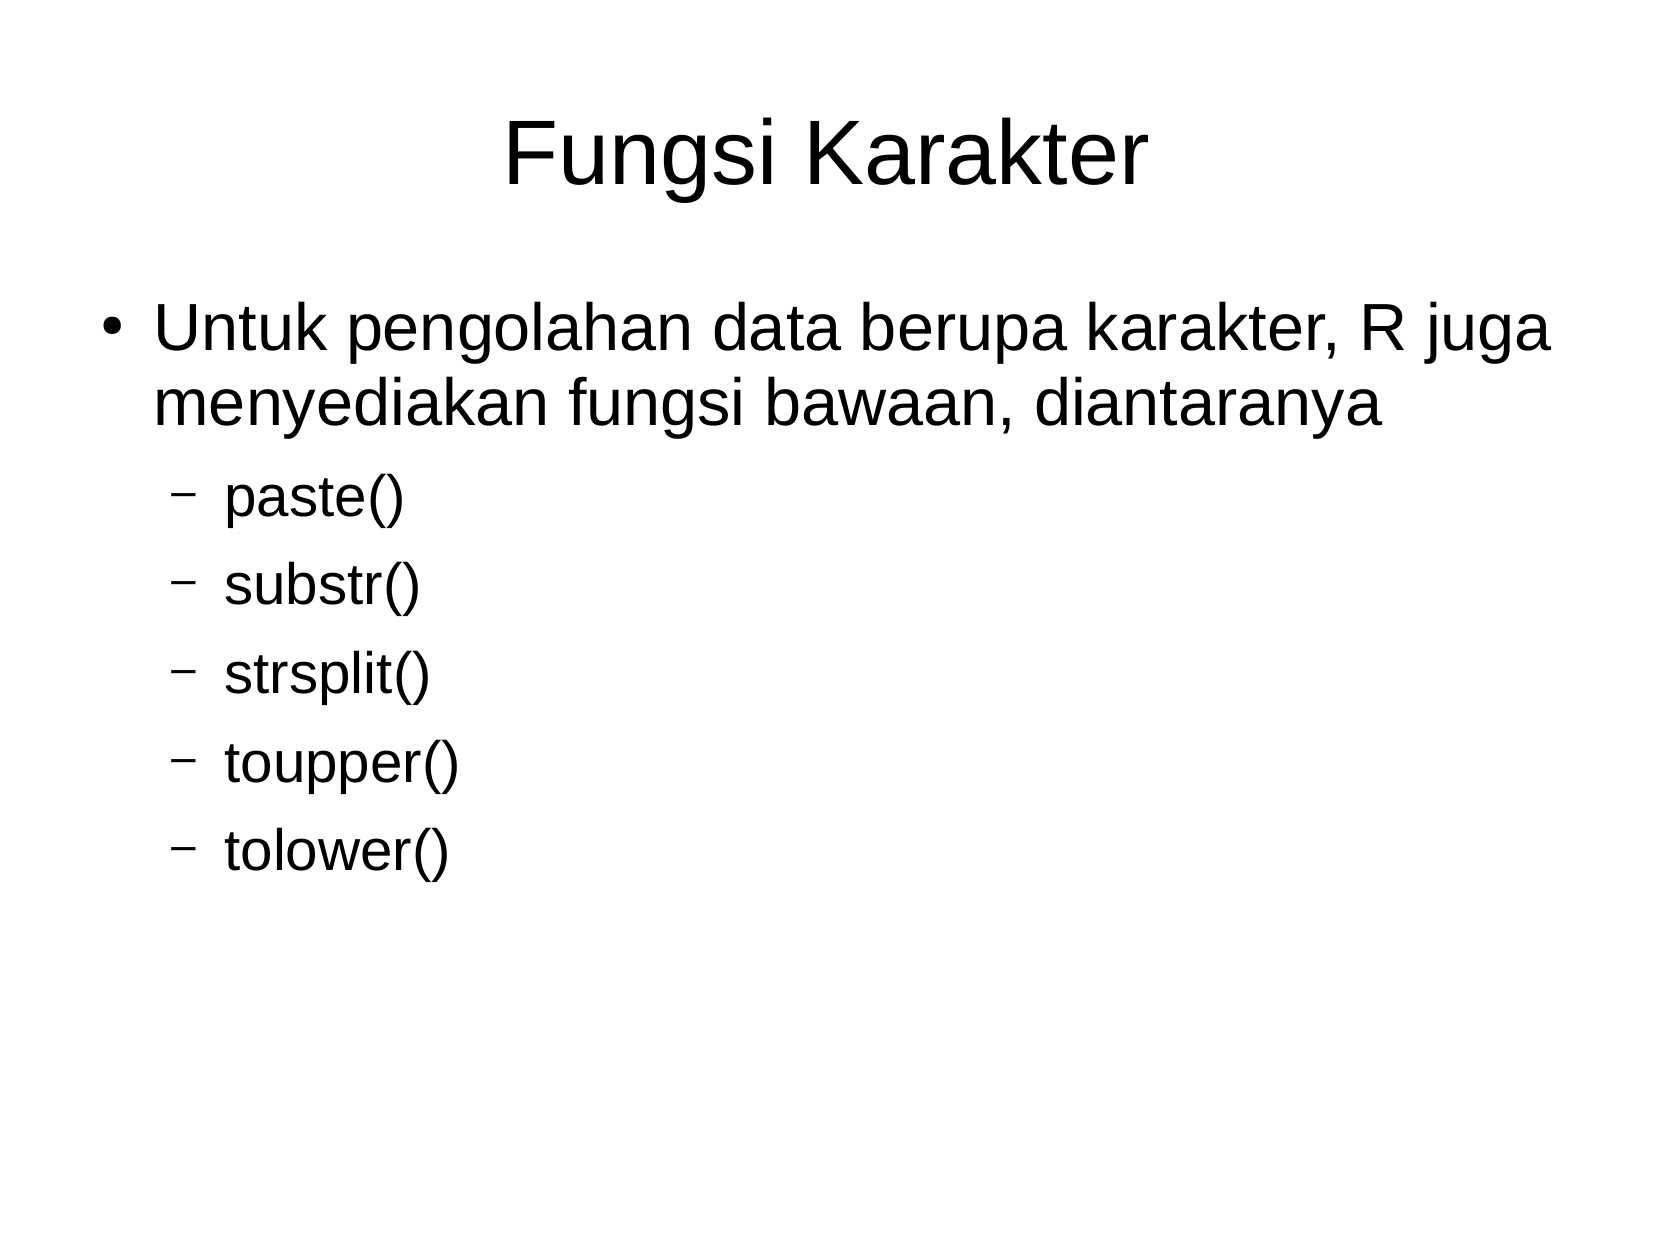

# Fungsi Karakter
Untuk pengolahan data berupa karakter, R juga menyediakan fungsi bawaan, diantaranya
paste()
substr()
strsplit()
toupper()
tolower()